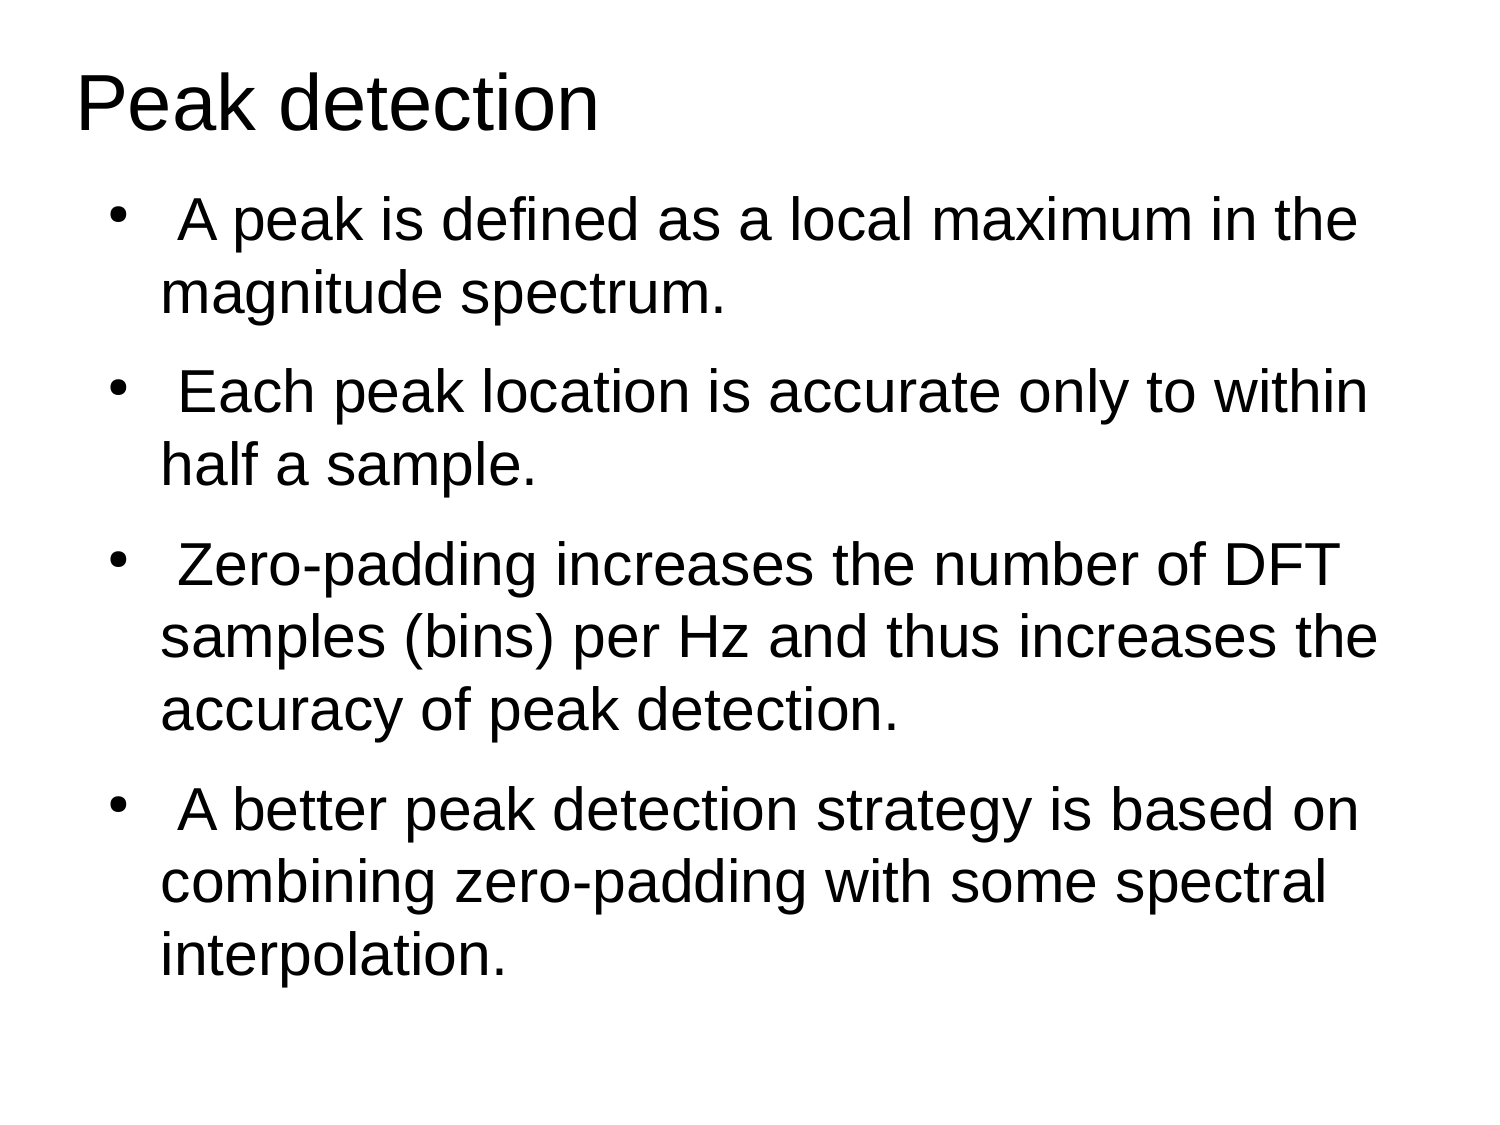

# Peak detection
 A peak is defined as a local maximum in the magnitude spectrum.
 Each peak location is accurate only to within half a sample.
 Zero-padding increases the number of DFT samples (bins) per Hz and thus increases the accuracy of peak detection.
 A better peak detection strategy is based on combining zero-padding with some spectral interpolation.